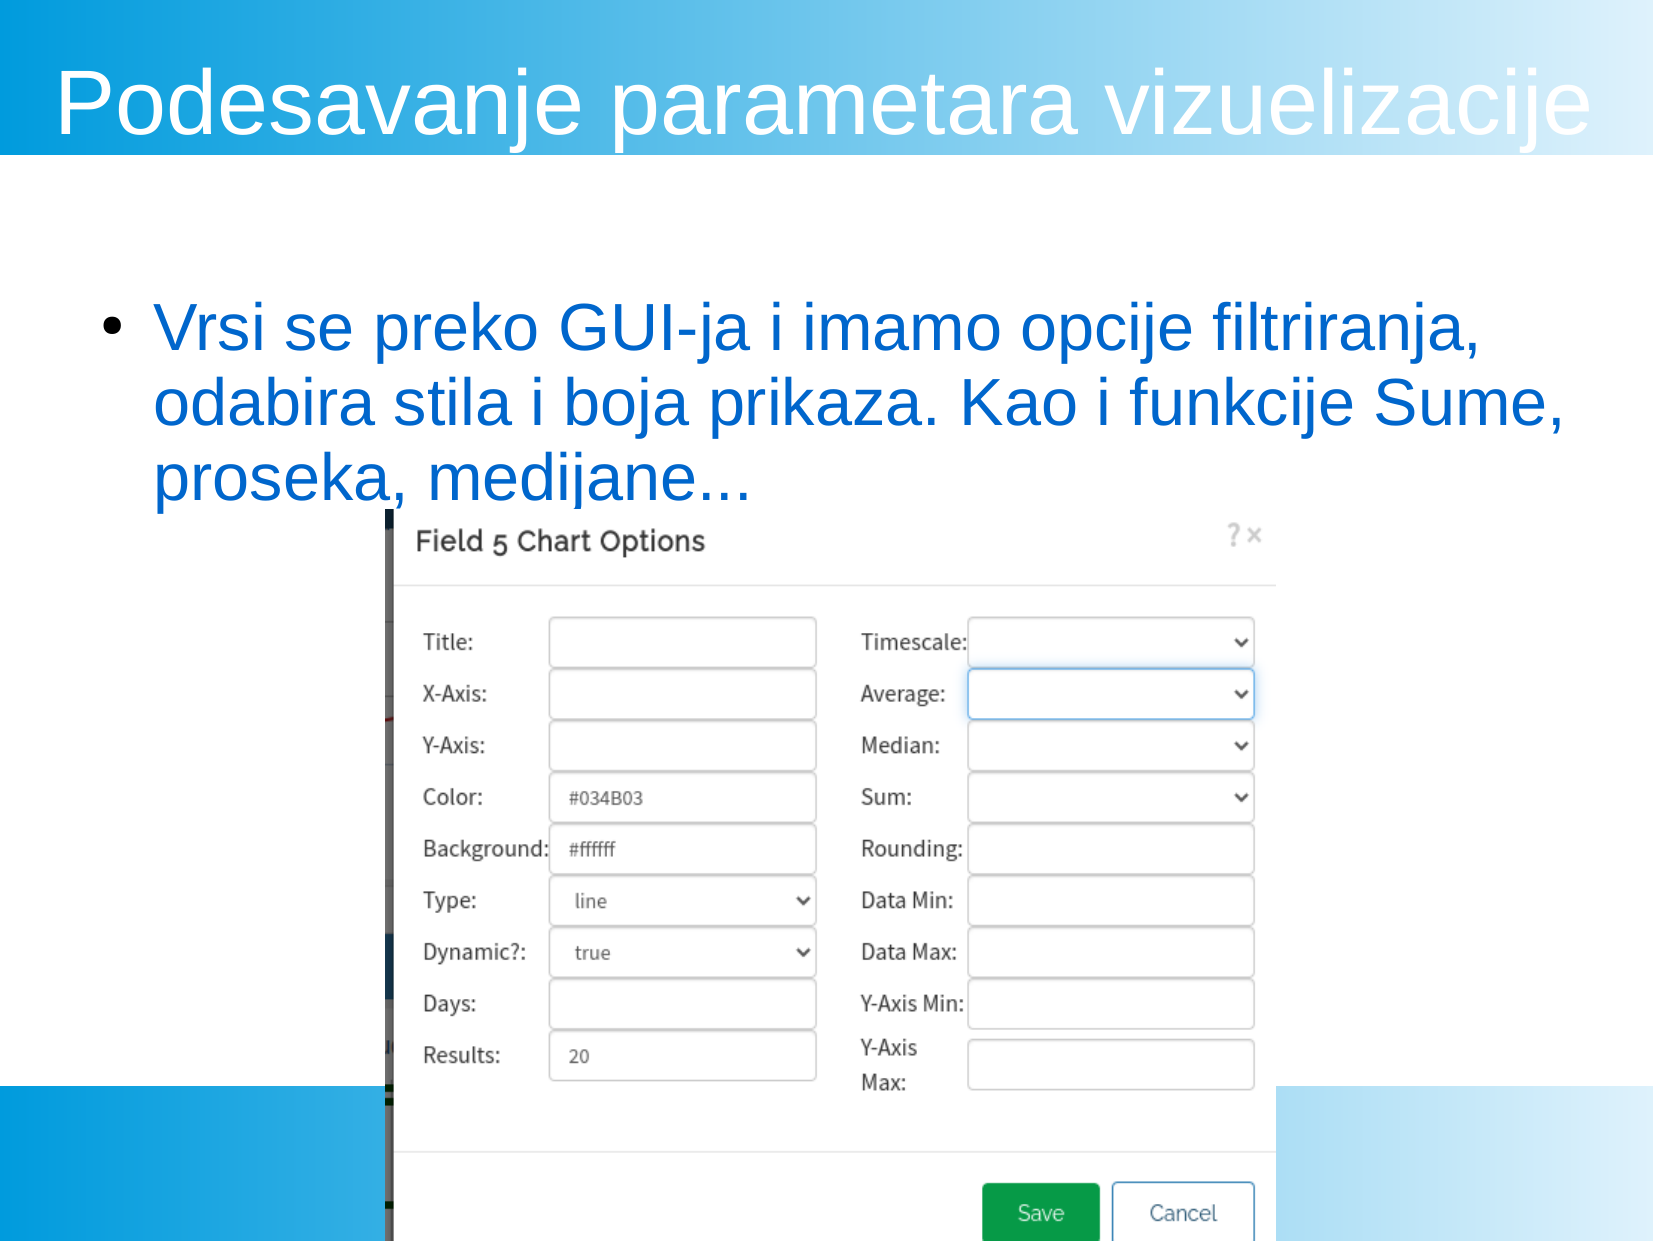

# Podesavanje parametara vizuelizacije
Vrsi se preko GUI-ja i imamo opcije filtriranja, odabira stila i boja prikaza. Kao i funkcije Sume, proseka, medijane...